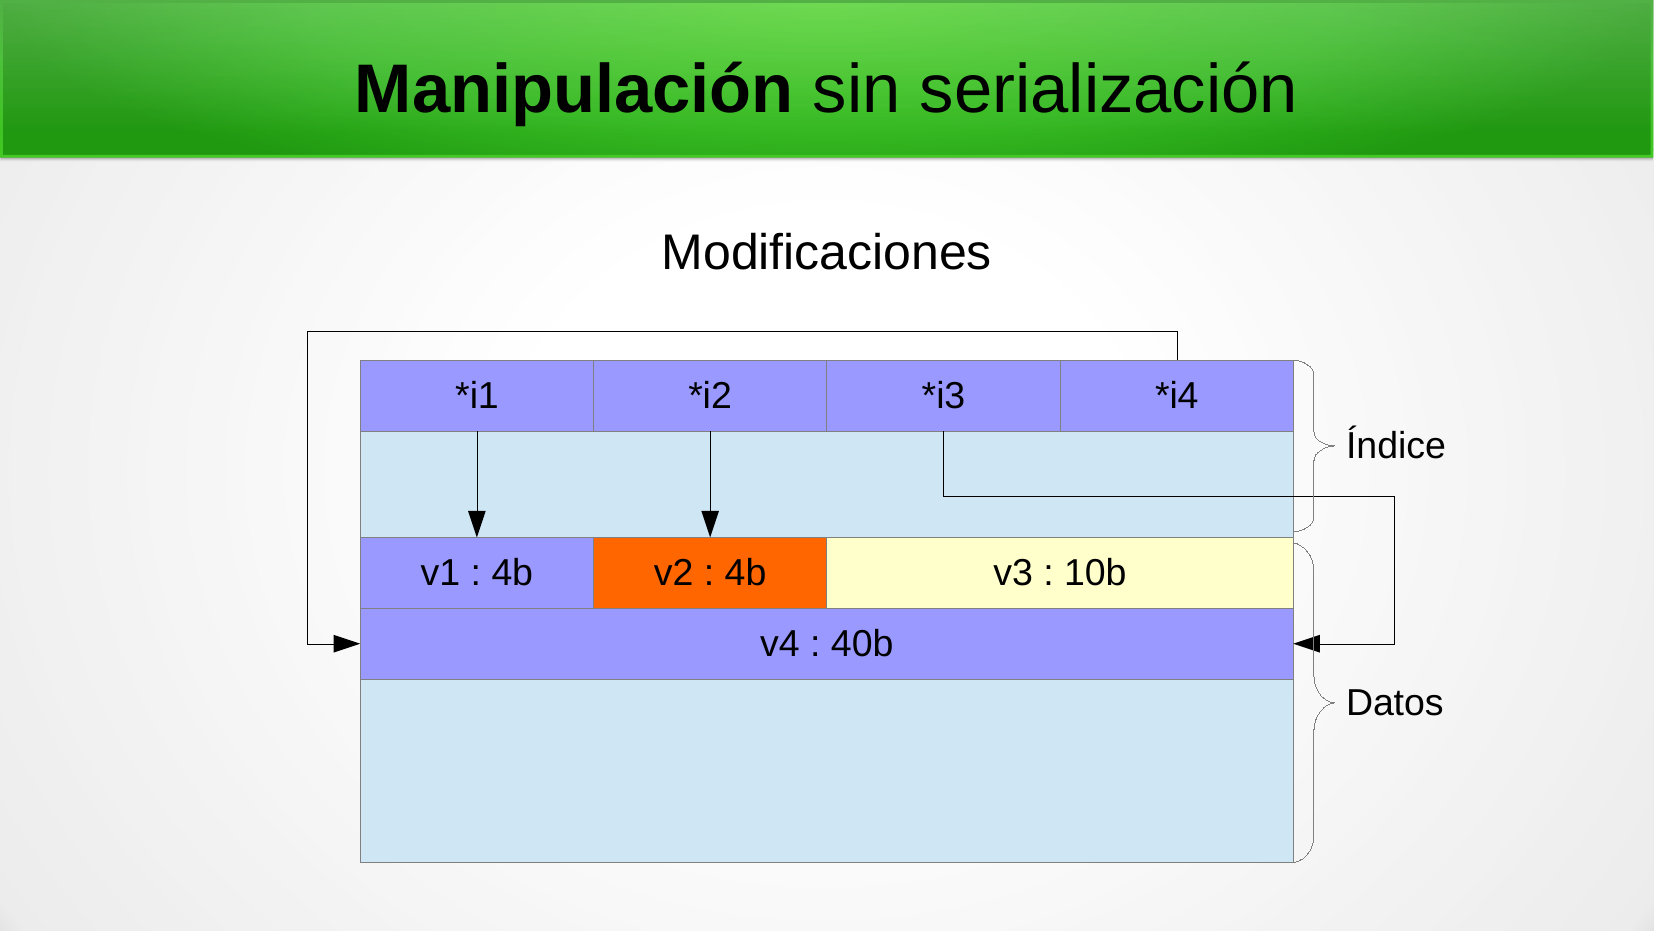

# Manipulación sin serialización
Modificaciones
*i1
*i2
*i3
*i4
 Índice
v1 : 4b
v2 : 4b
v3 : 10b
 Datos
v4 : 40b